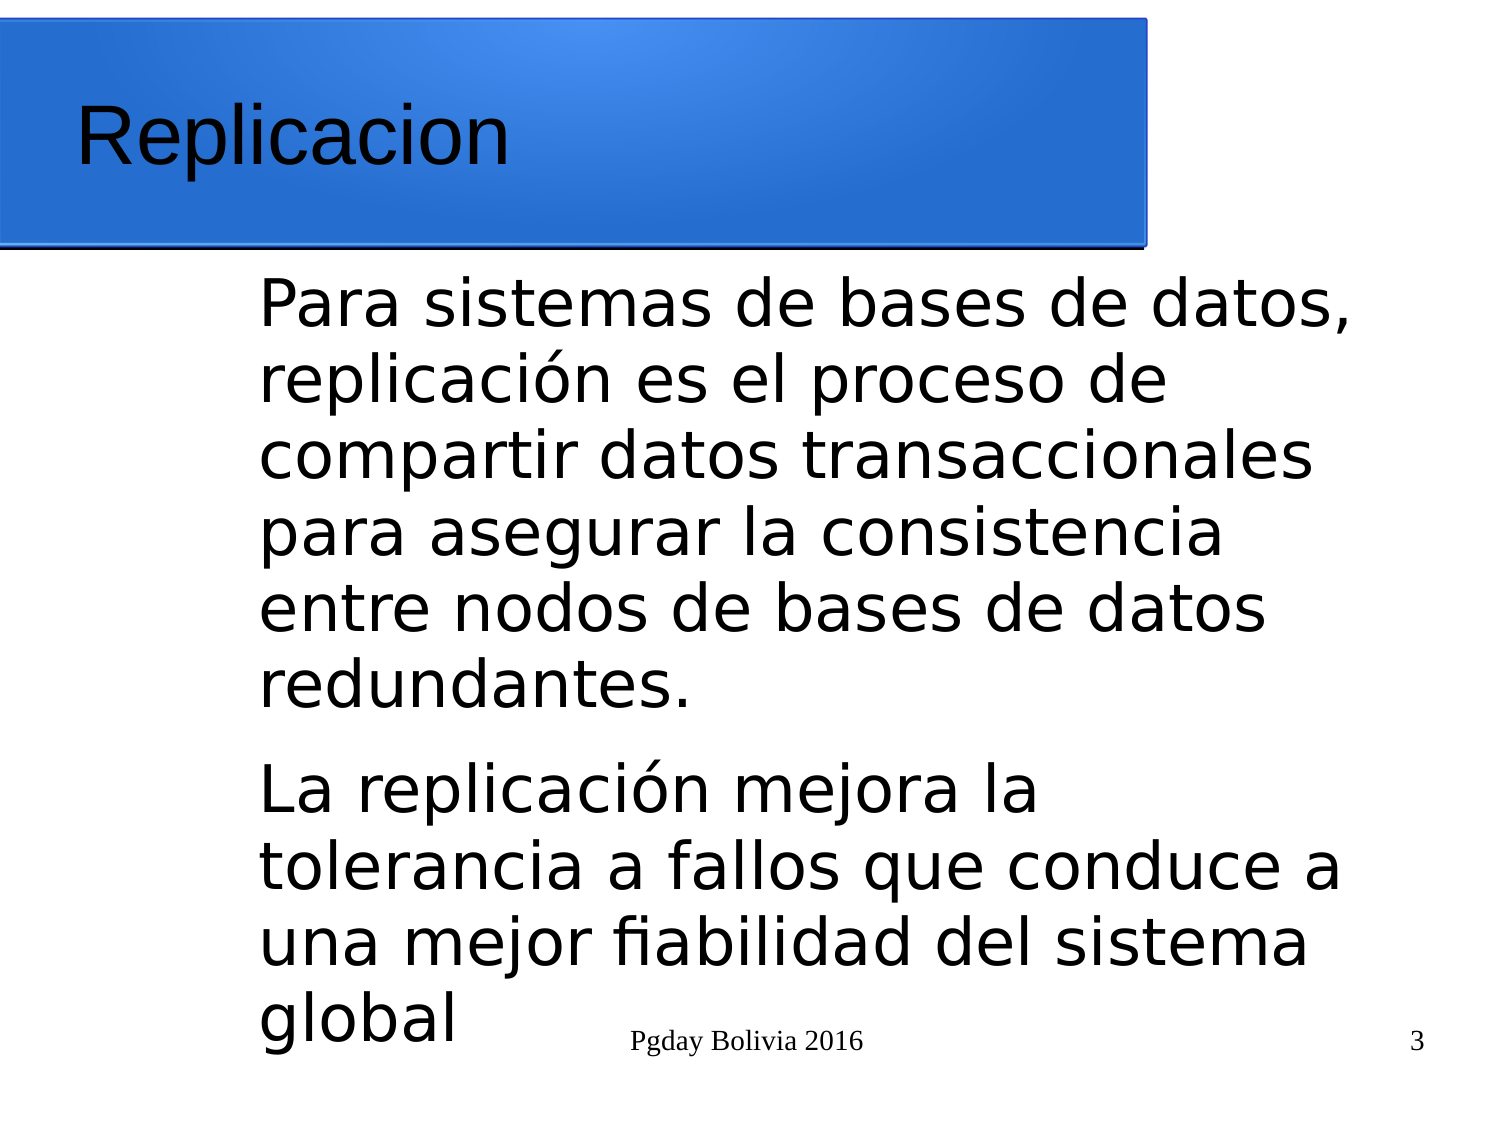

# Replicacion
Para sistemas de bases de datos, replicación es el proceso de compartir datos transaccionales para asegurar la consistencia entre nodos de bases de datos redundantes.
La replicación mejora la tolerancia a fallos que conduce a una mejor fiabilidad del sistema global
Pgday Bolivia 2016
3